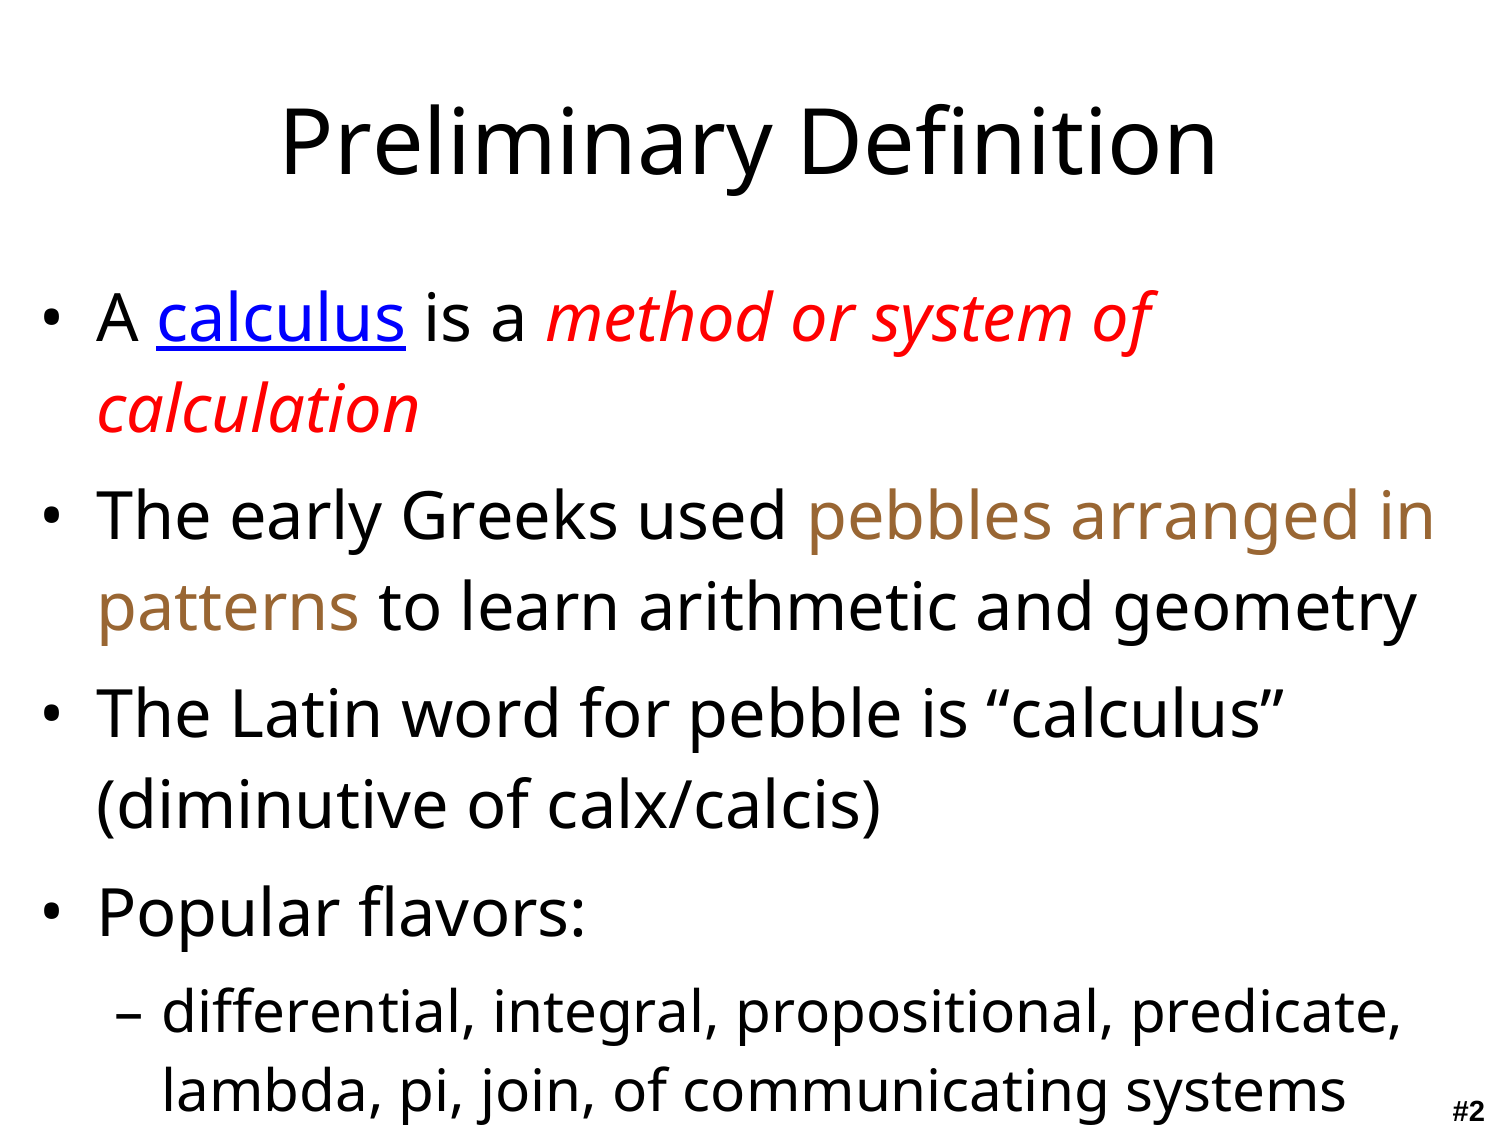

# Preliminary Definition
A calculus is a method or system of calculation
The early Greeks used pebbles arranged in patterns to learn arithmetic and geometry
The Latin word for pebble is “calculus” (diminutive of calx/calcis)
Popular flavors:
differential, integral, propositional, predicate, lambda, pi, join, of communicating systems
2